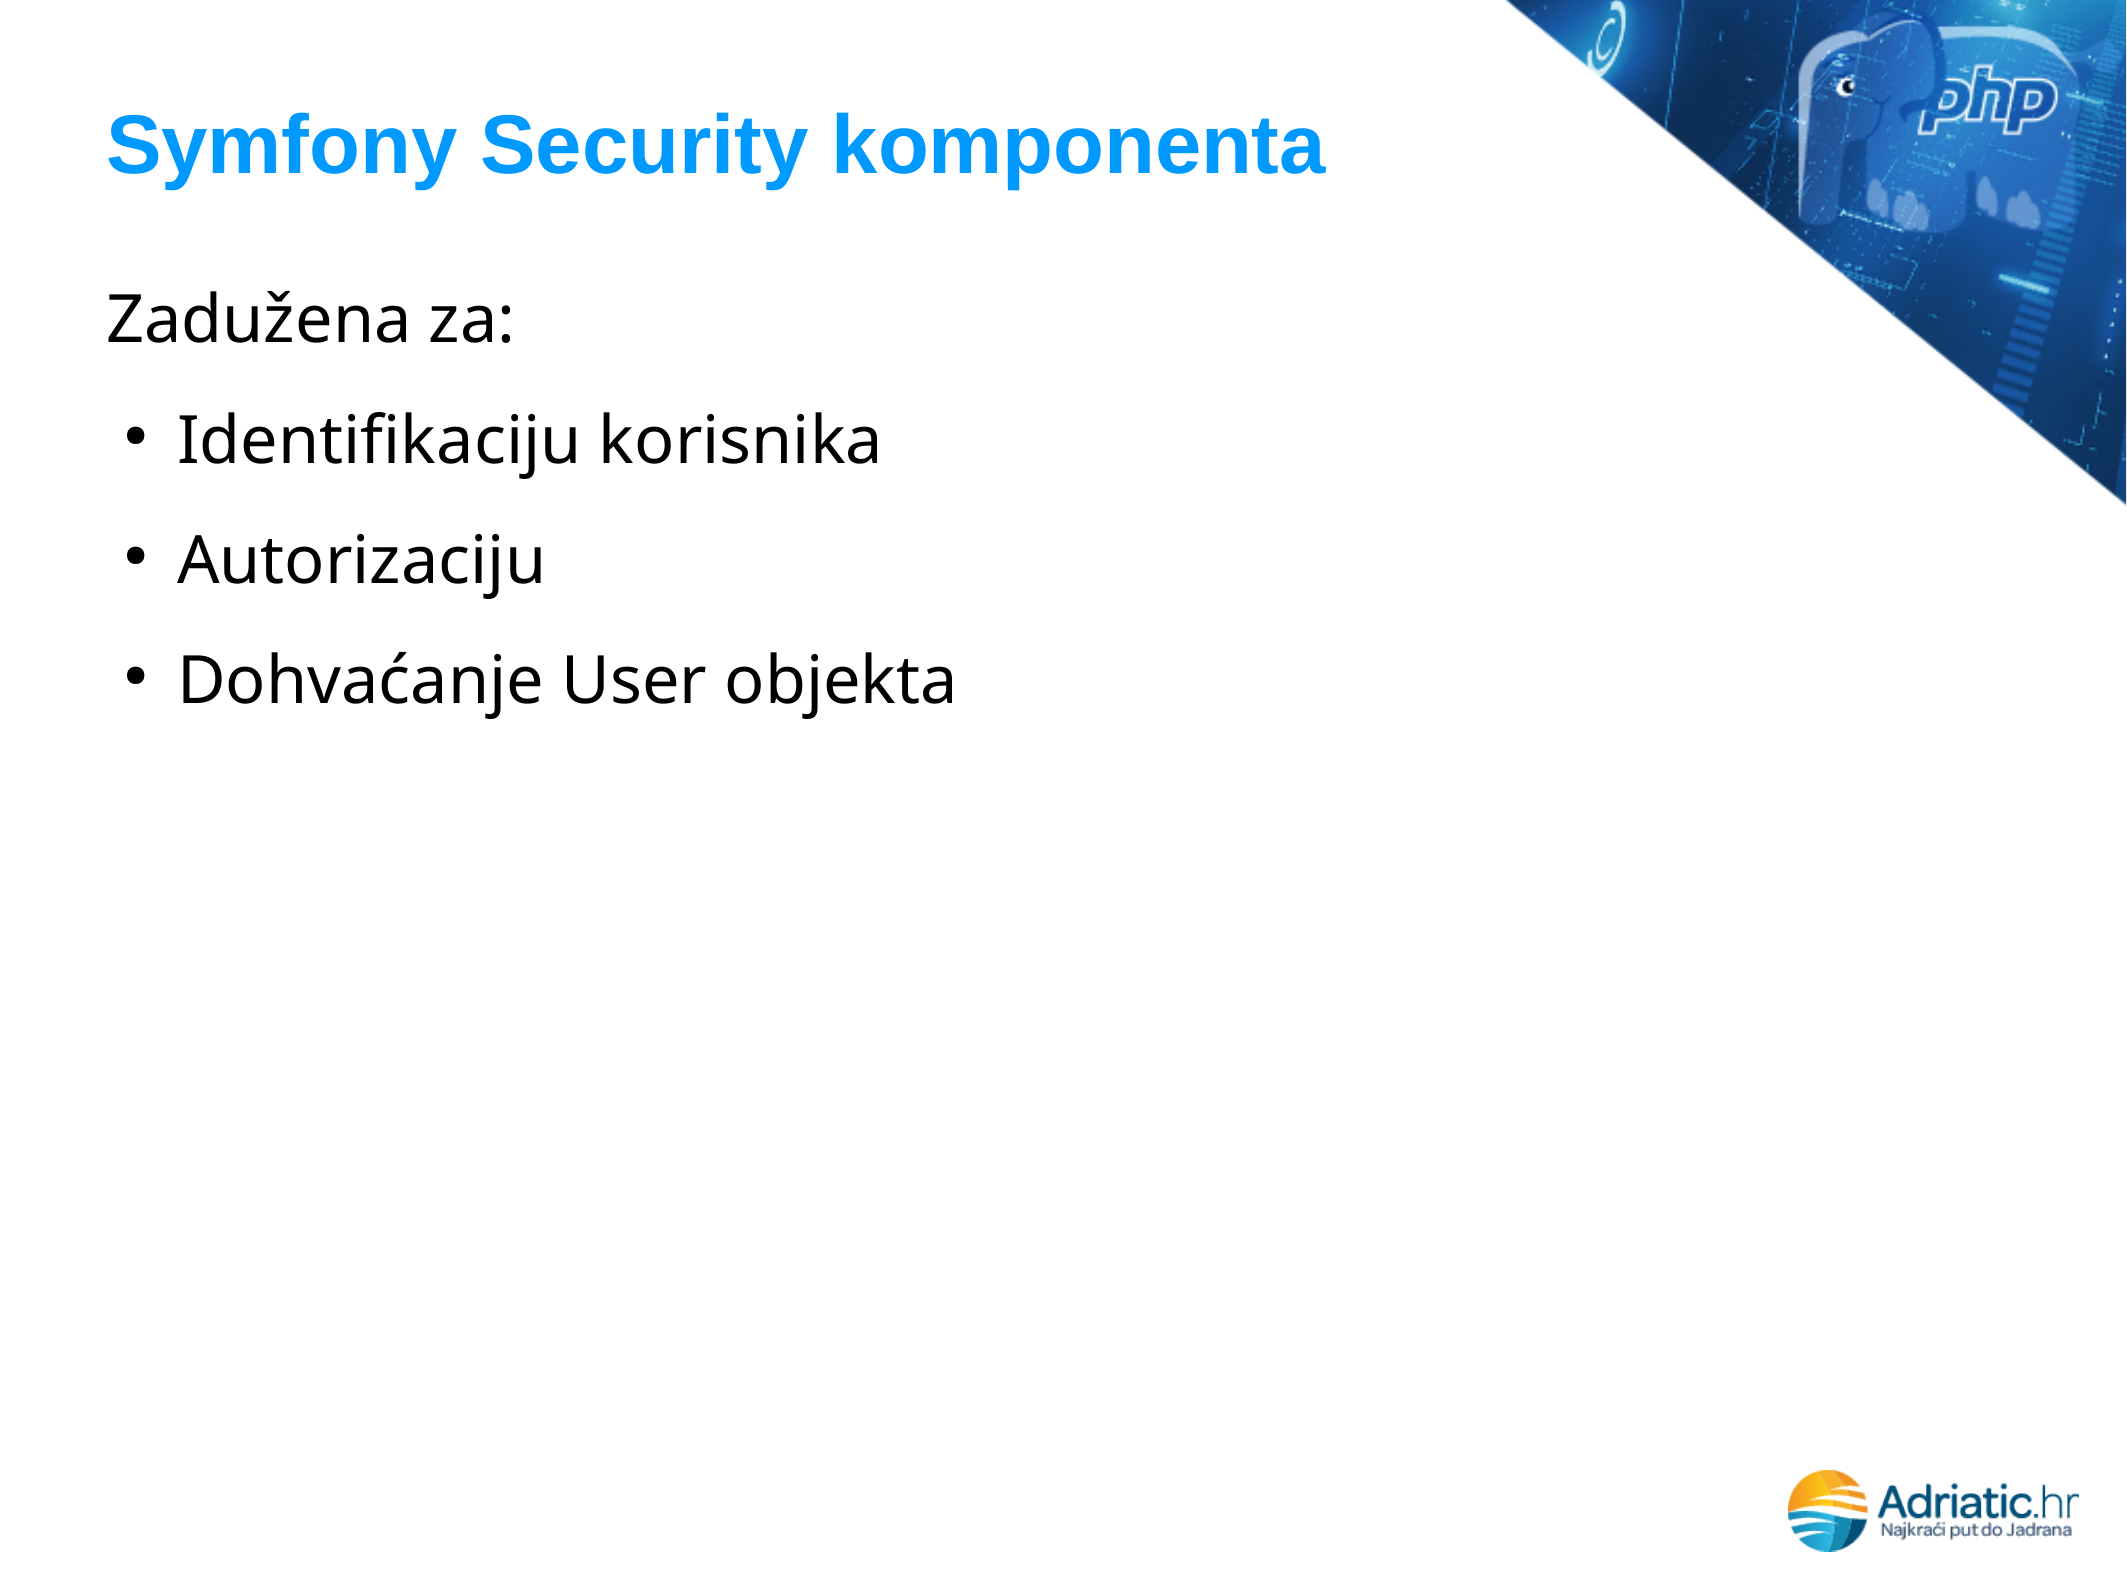

# Symfony Security komponenta
Zadužena za:
Identifikaciju korisnika
Autorizaciju
Dohvaćanje User objekta